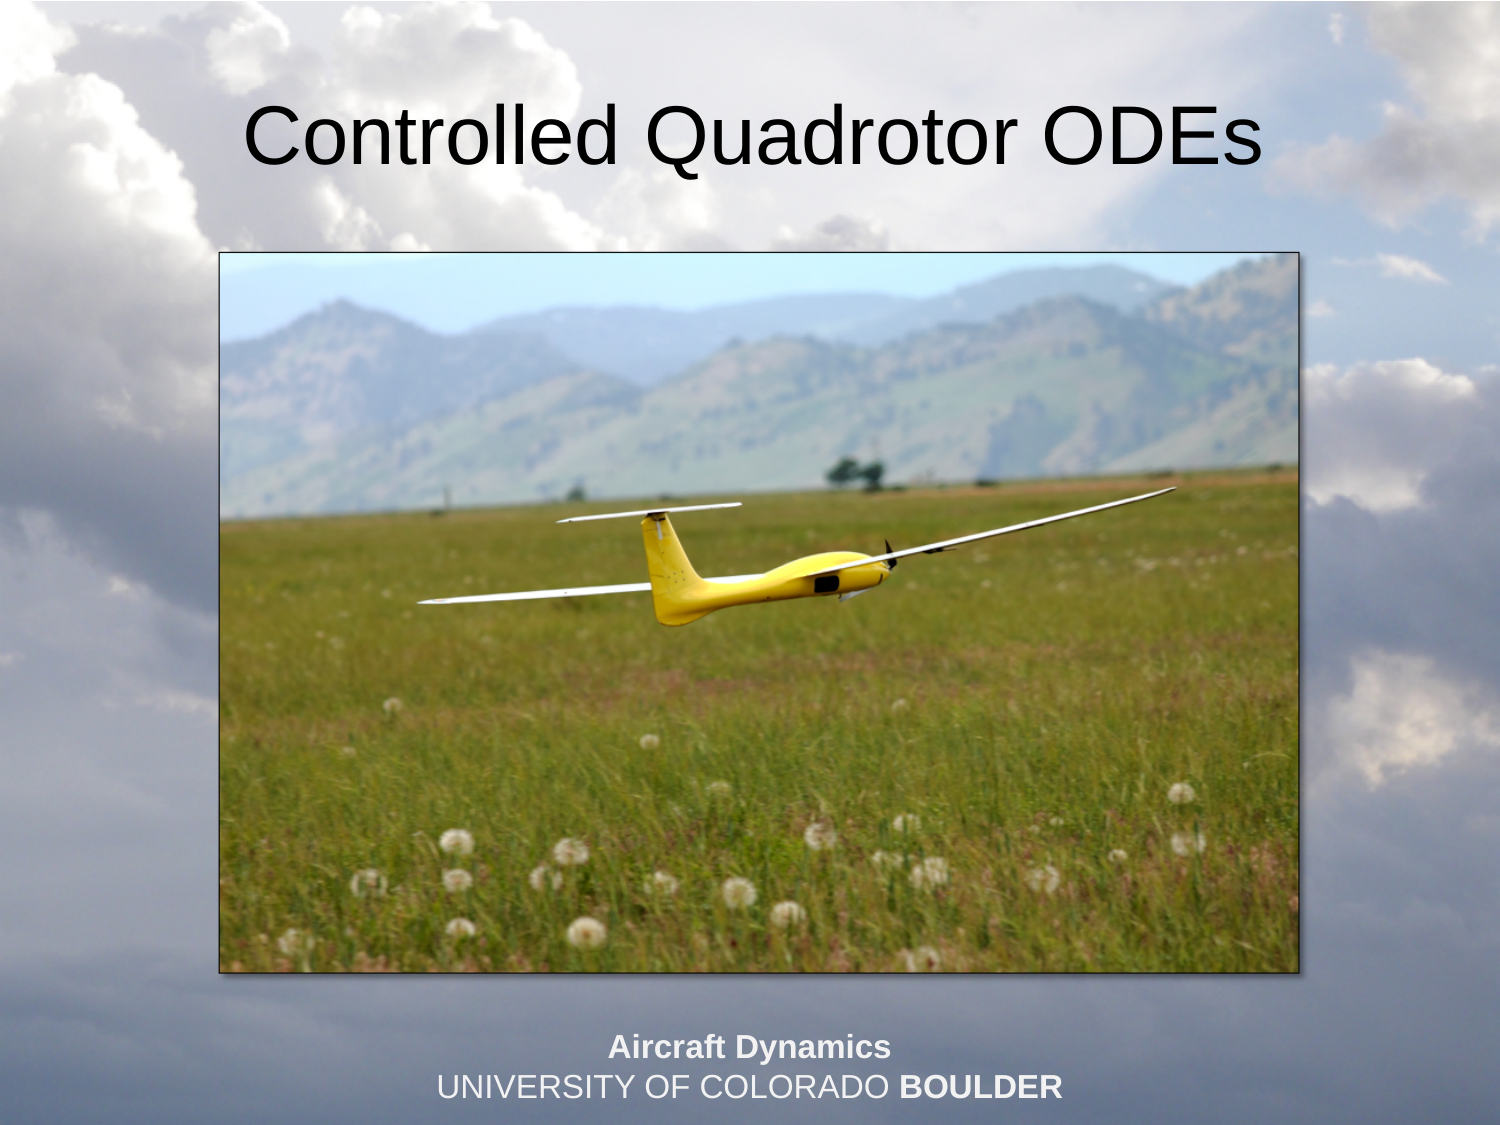

# Controlled Quadrotor ODEs
Aircraft Dynamics
UNIVERSITY OF COLORADO BOULDER